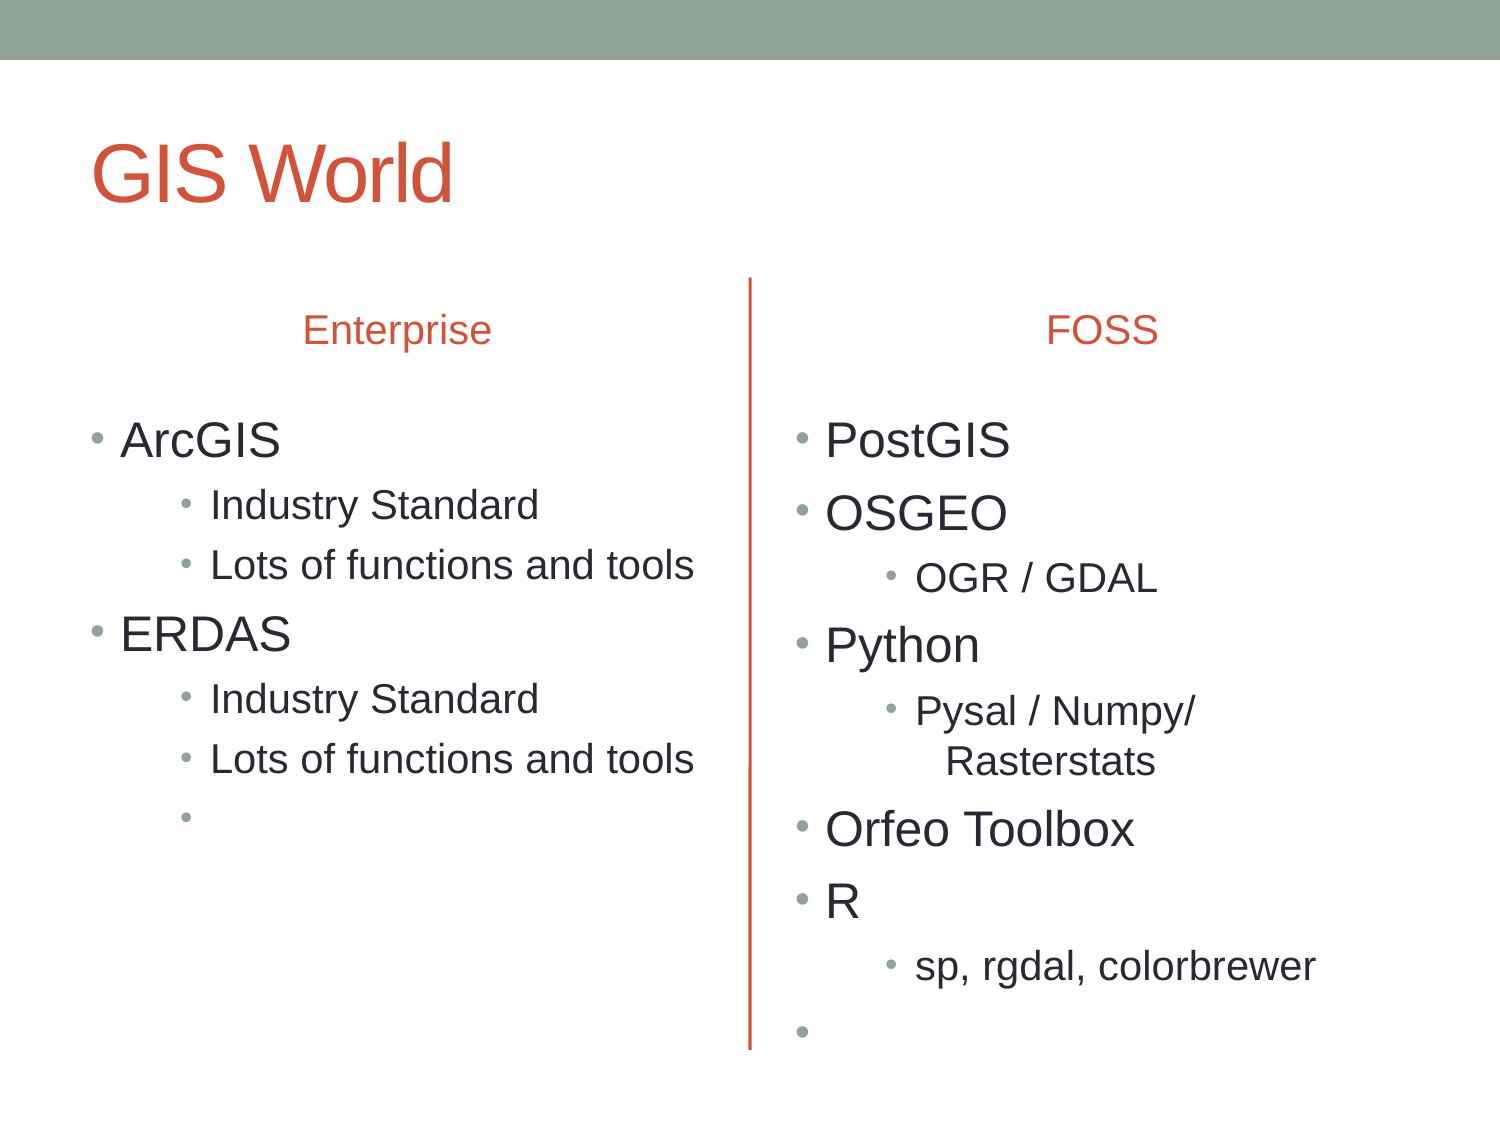

# GIS World
Enterprise
FOSS
ArcGIS
Industry Standard
Lots of functions and tools
ERDAS
Industry Standard
Lots of functions and tools
PostGIS
OSGEO
OGR / GDAL
Python
Pysal / Numpy/ Rasterstats
Orfeo Toolbox
R
sp, rgdal, colorbrewer